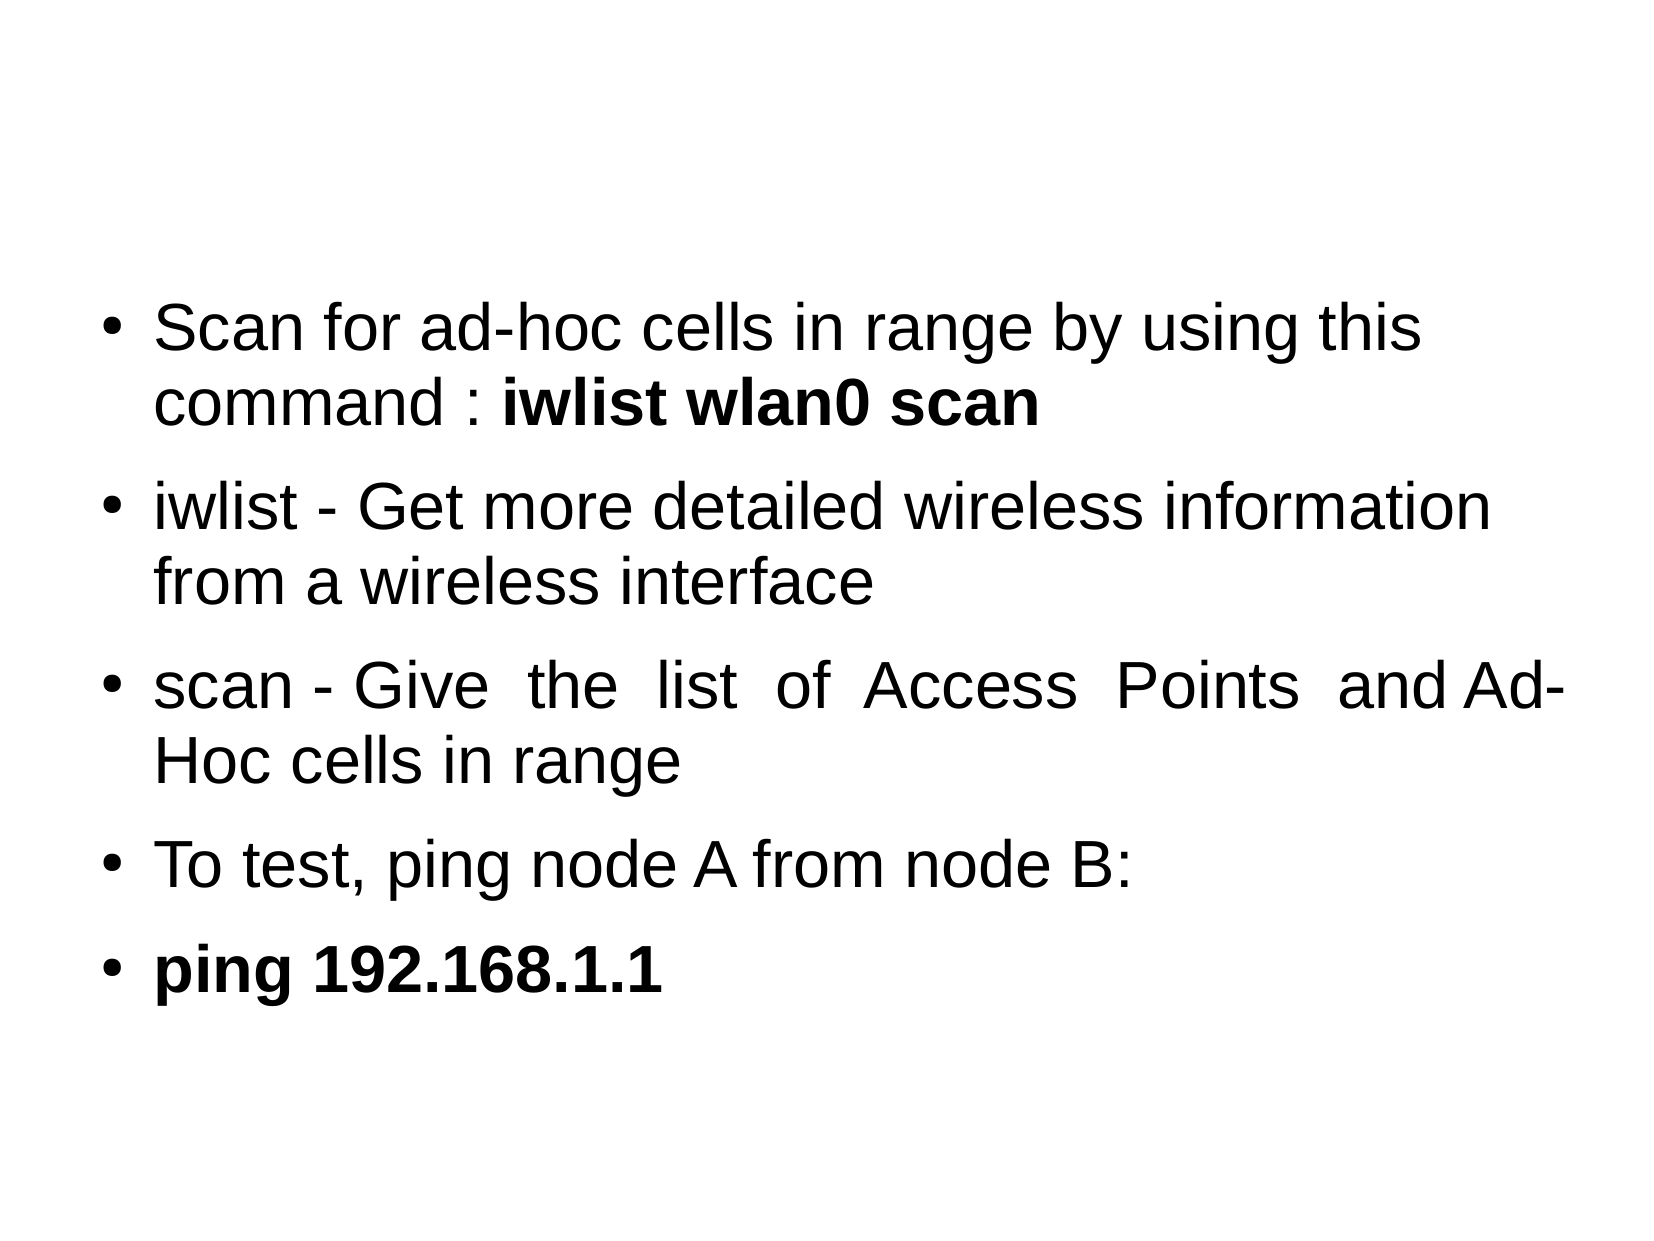

#
Scan for ad-hoc cells in range by using this command : iwlist wlan0 scan
iwlist - Get more detailed wireless information from a wireless interface
scan - Give the list of Access Points and Ad-Hoc cells in range
To test, ping node A from node B:
ping 192.168.1.1